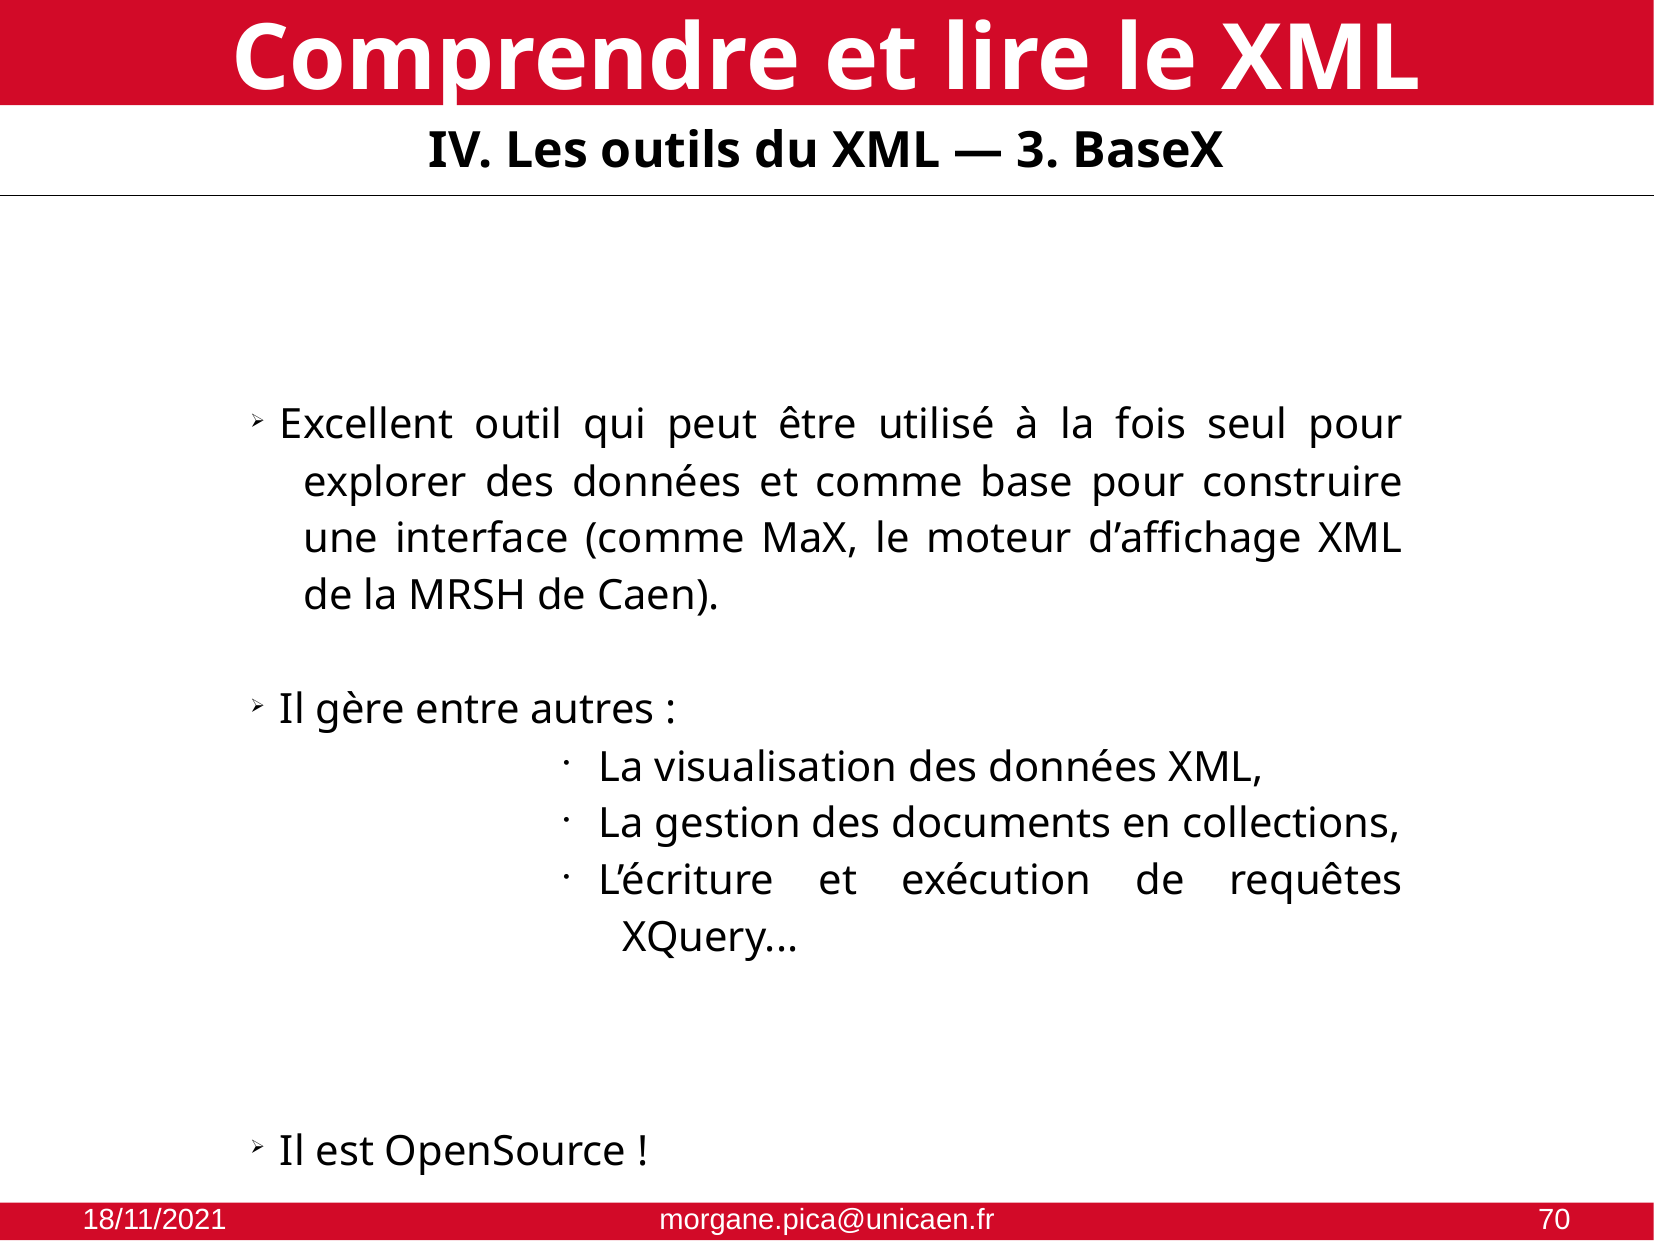

# Comprendre et lire le XML
IV. Les outils du XML — 3. BaseX
Excellent outil qui peut être utilisé à la fois seul pour explorer des données et comme base pour construire une interface (comme MaX, le moteur d’affichage XML de la MRSH de Caen).
Il gère entre autres :
La visualisation des données XML,
La gestion des documents en collections,
L’écriture et exécution de requêtes XQuery...
Il est OpenSource !
18/11/2021
morgane.pica@unicaen.fr
70